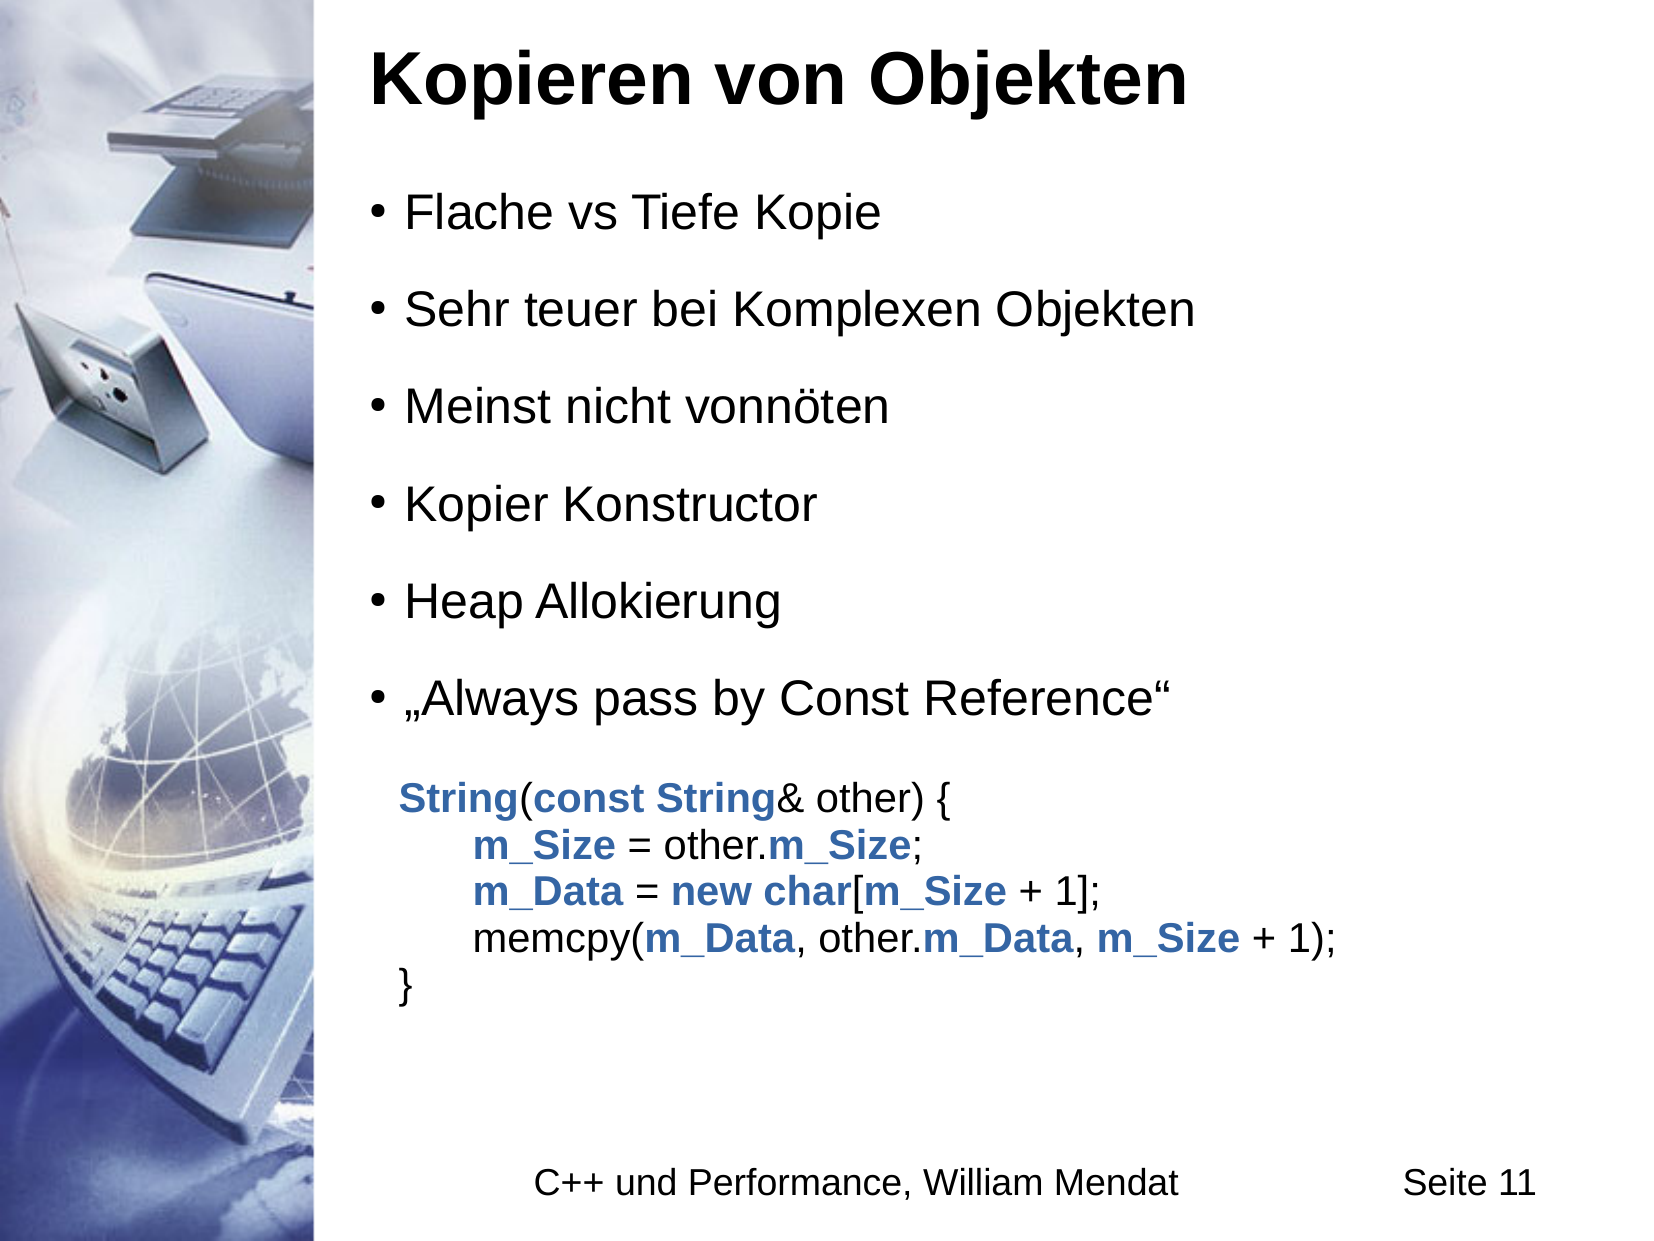

Kopieren von Objekten
Flache vs Tiefe Kopie
Sehr teuer bei Komplexen Objekten
Meinst nicht vonnöten
Kopier Konstructor
Heap Allokierung
„Always pass by Const Reference“
String(const String& other) {
	m_Size = other.m_Size;
	m_Data = new char[m_Size + 1];
	memcpy(m_Data, other.m_Data, m_Size + 1);
}
C++ und Performance, William Mendat
Seite 11